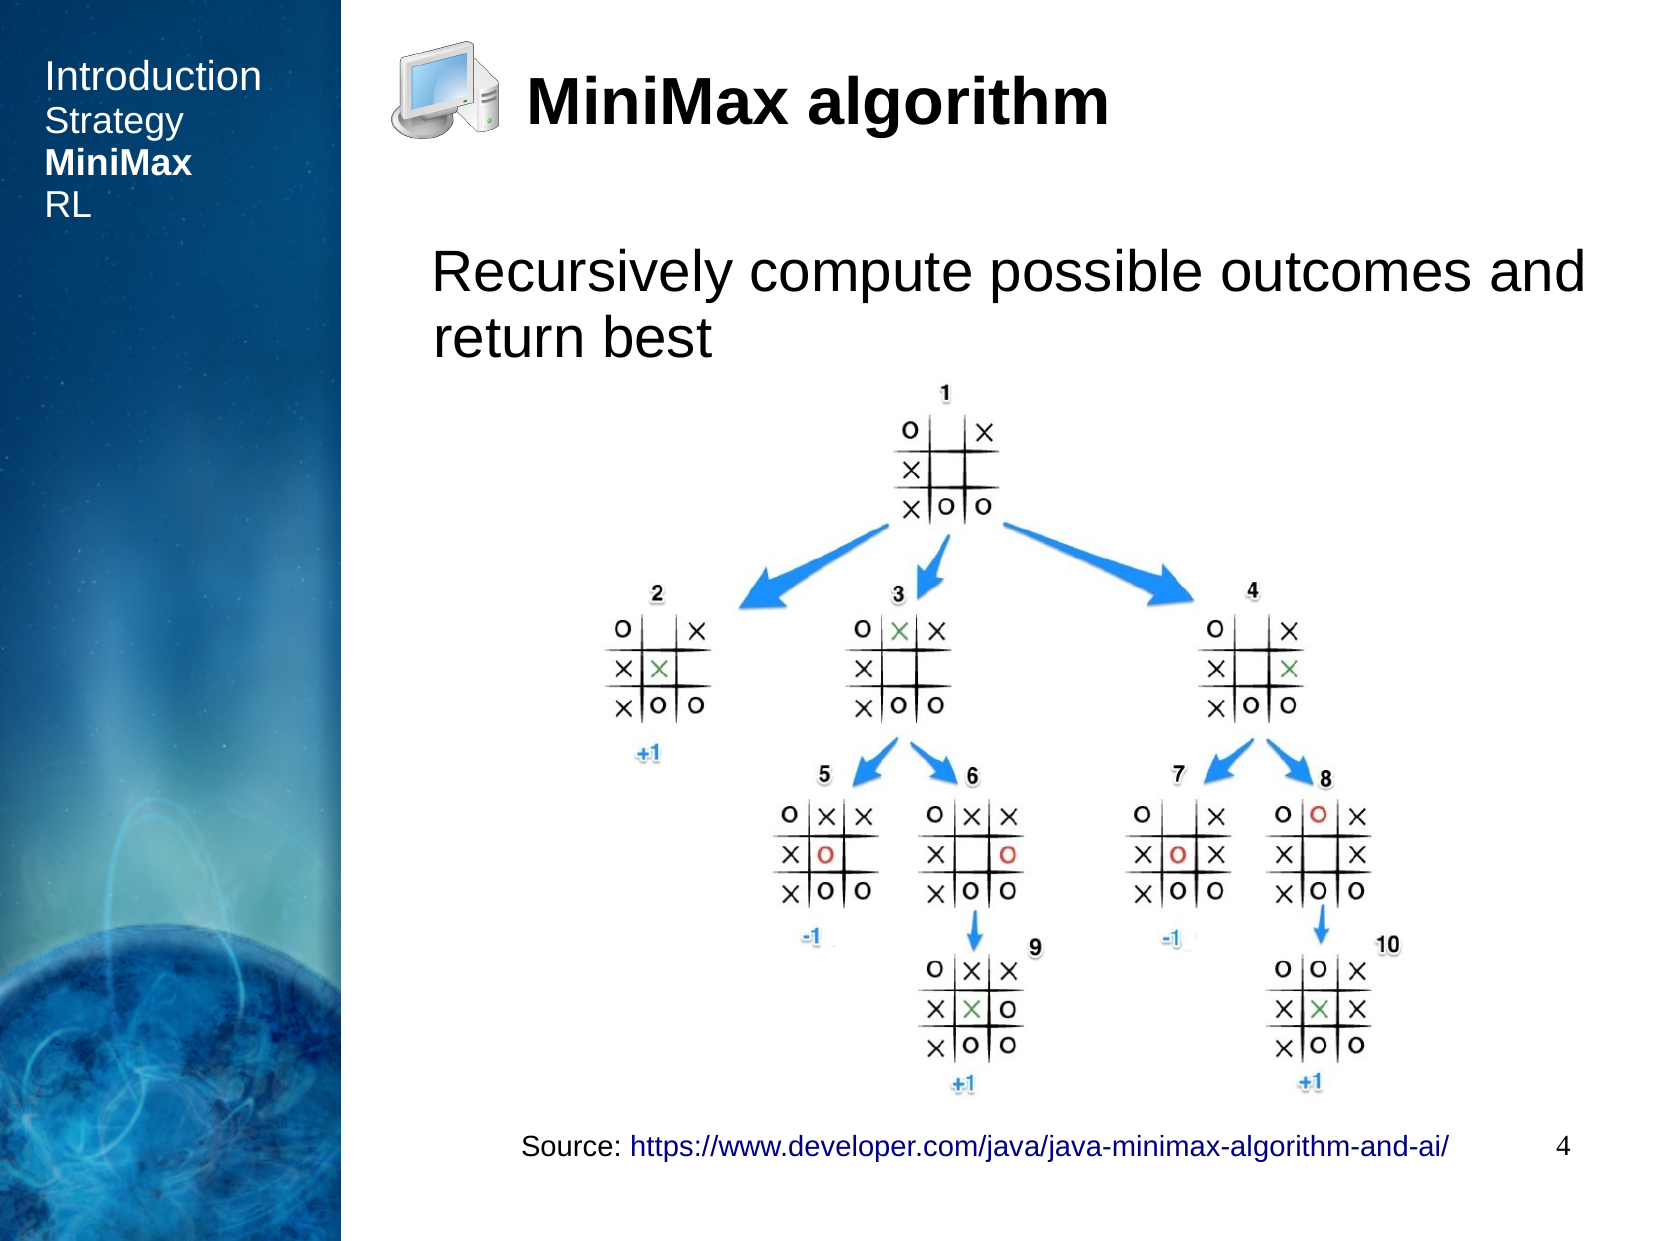

Introduction
Strategy
MiniMax
RL
# Agenda
MiniMax algorithm
 Recursively compute possible outcomes and return best
Source: https://www.developer.com/java/java-minimax-algorithm-and-ai/
4